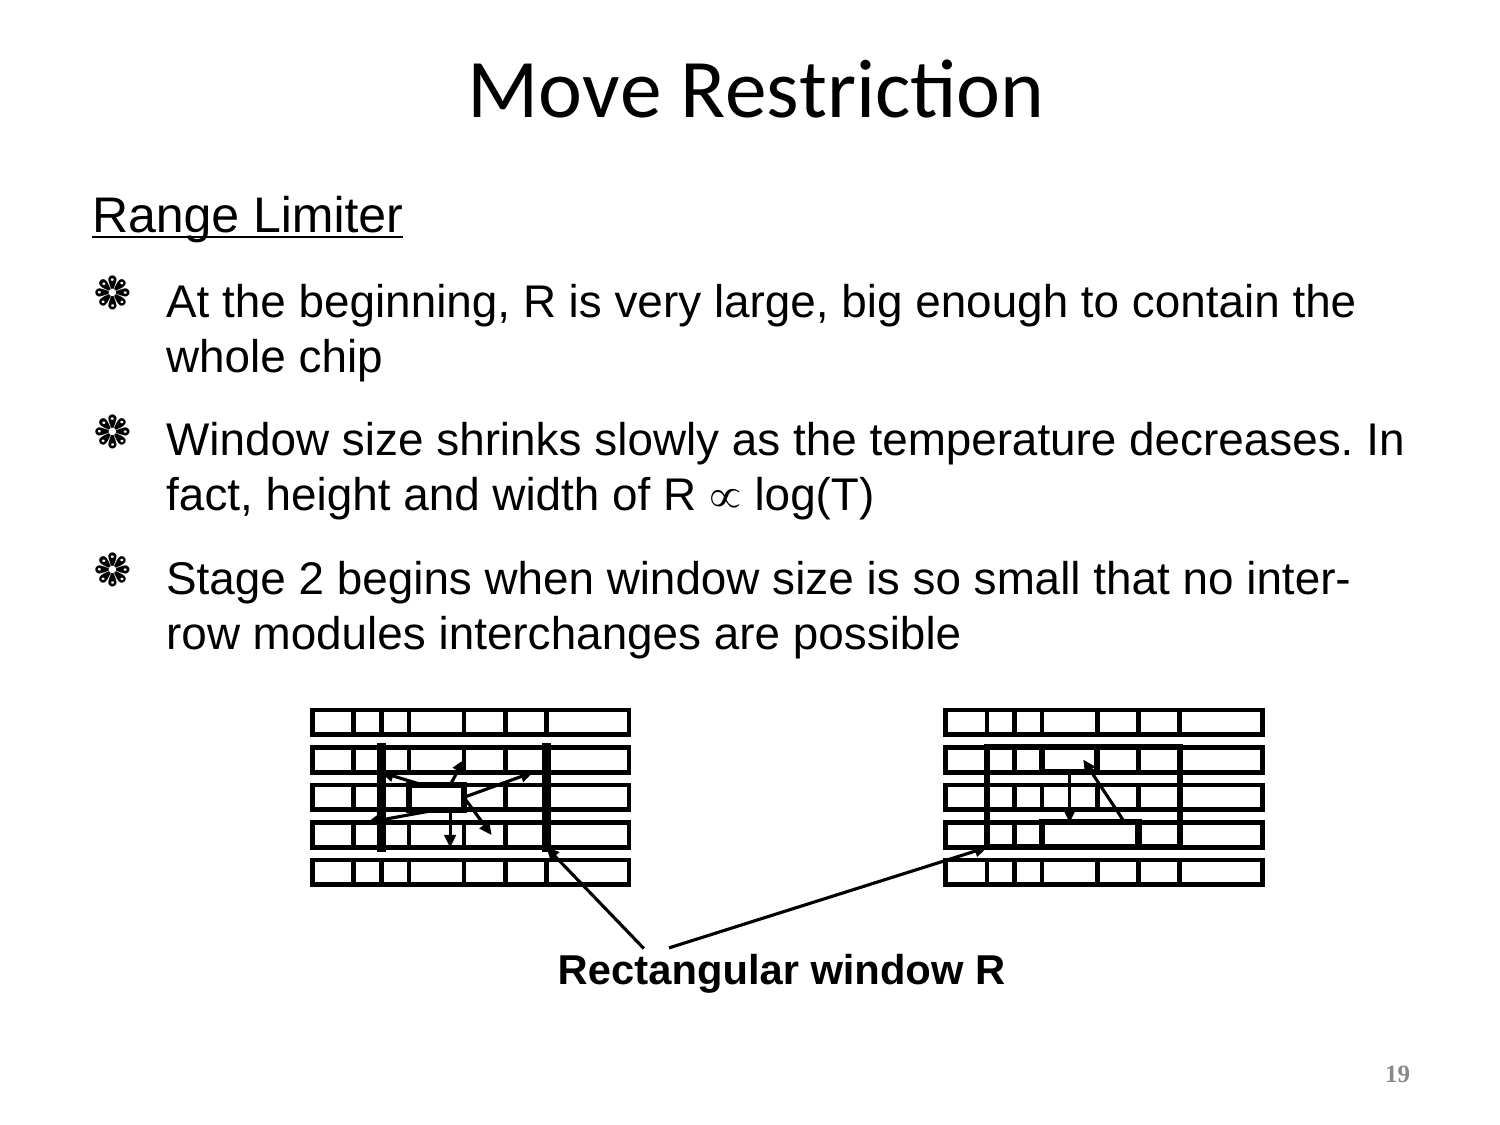

# Move Restriction
Range Limiter
At the beginning, R is very large, big enough to contain the whole chip
Window size shrinks slowly as the temperature decreases. In fact, height and width of R  log(T)
Stage 2 begins when window size is so small that no inter-row modules interchanges are possible
Rectangular window R